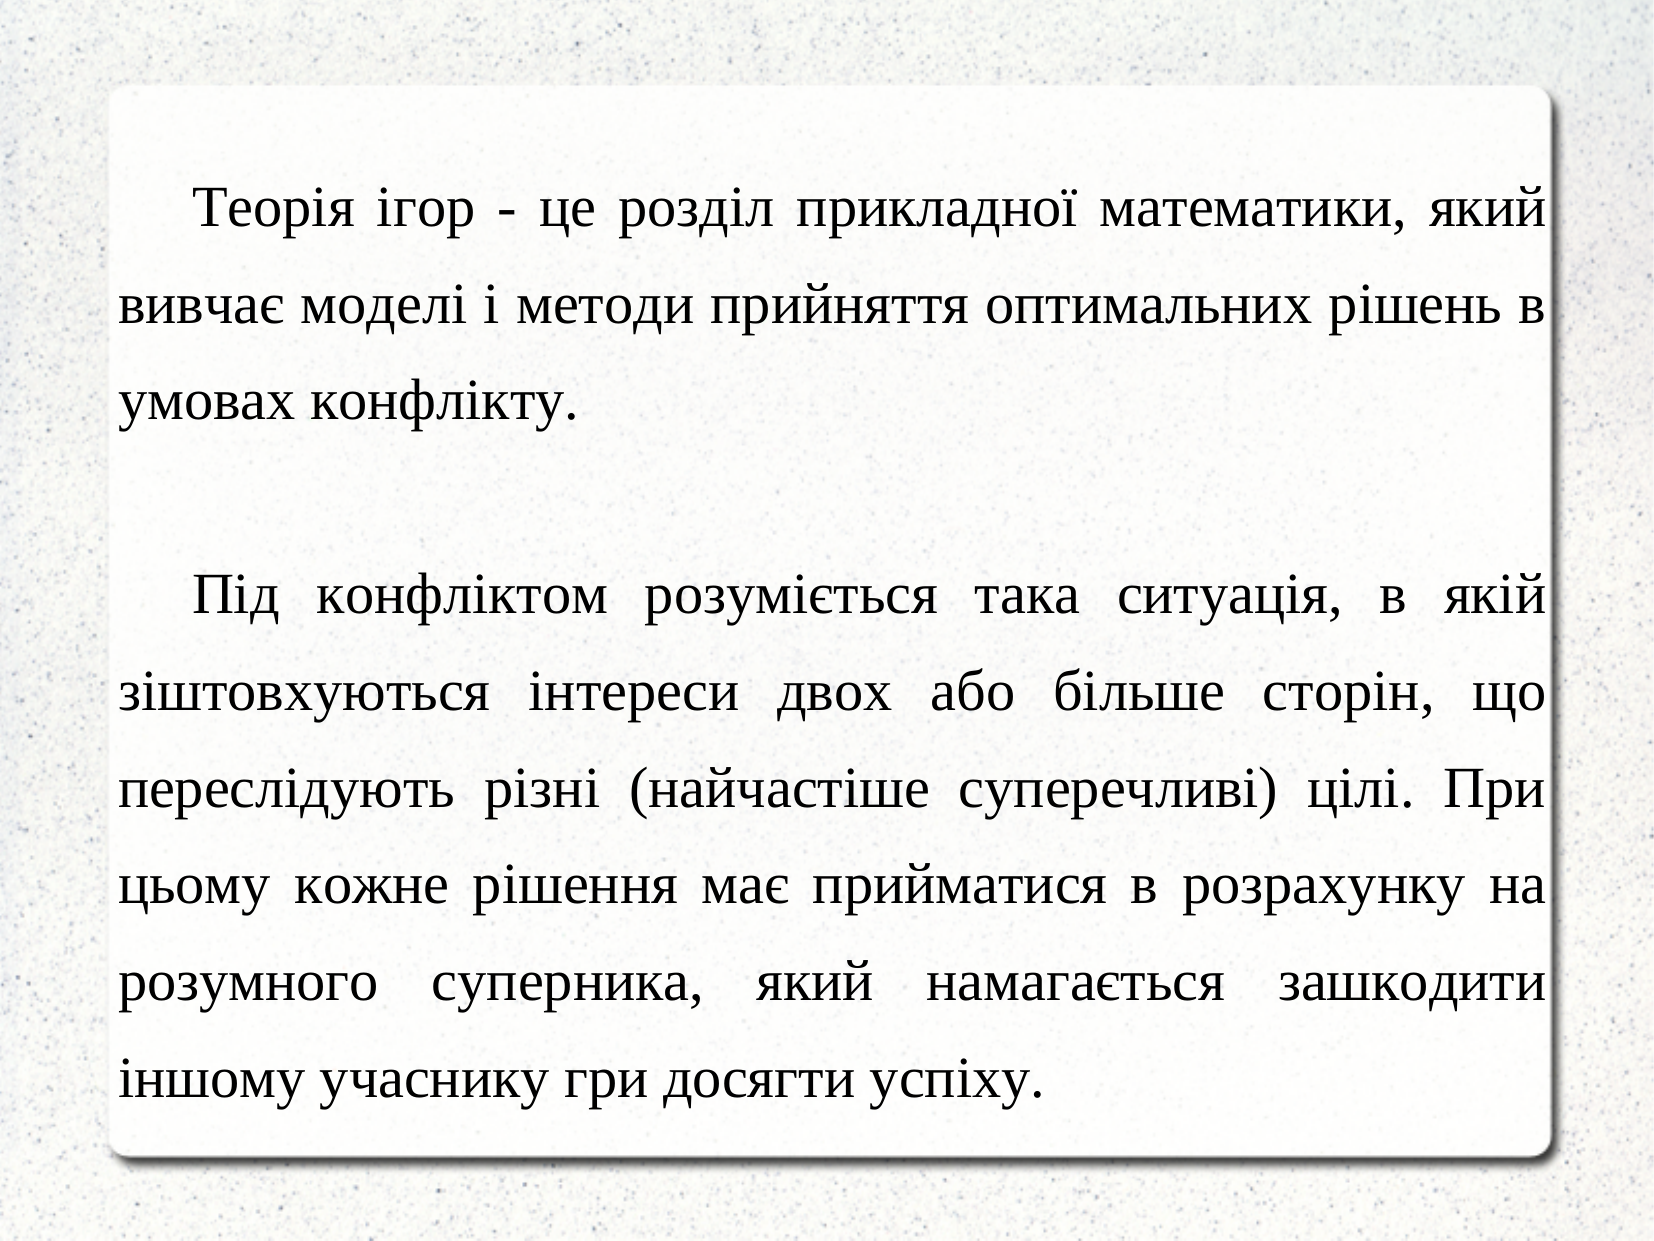

# Теорія ігор - це розділ прикладної математики, який вивчає моделі і методи прийняття оптимальних рішень в умовах конфлікту.
Під конфліктом розуміється така ситуація, в якій зіштовхуються інтереси двох або більше сторін, що переслідують різні (найчастіше суперечливі) цілі. При цьому кожне рішення має прийматися в розрахунку на розумного суперника, який намагається зашкодити іншому учаснику гри досягти успіху.